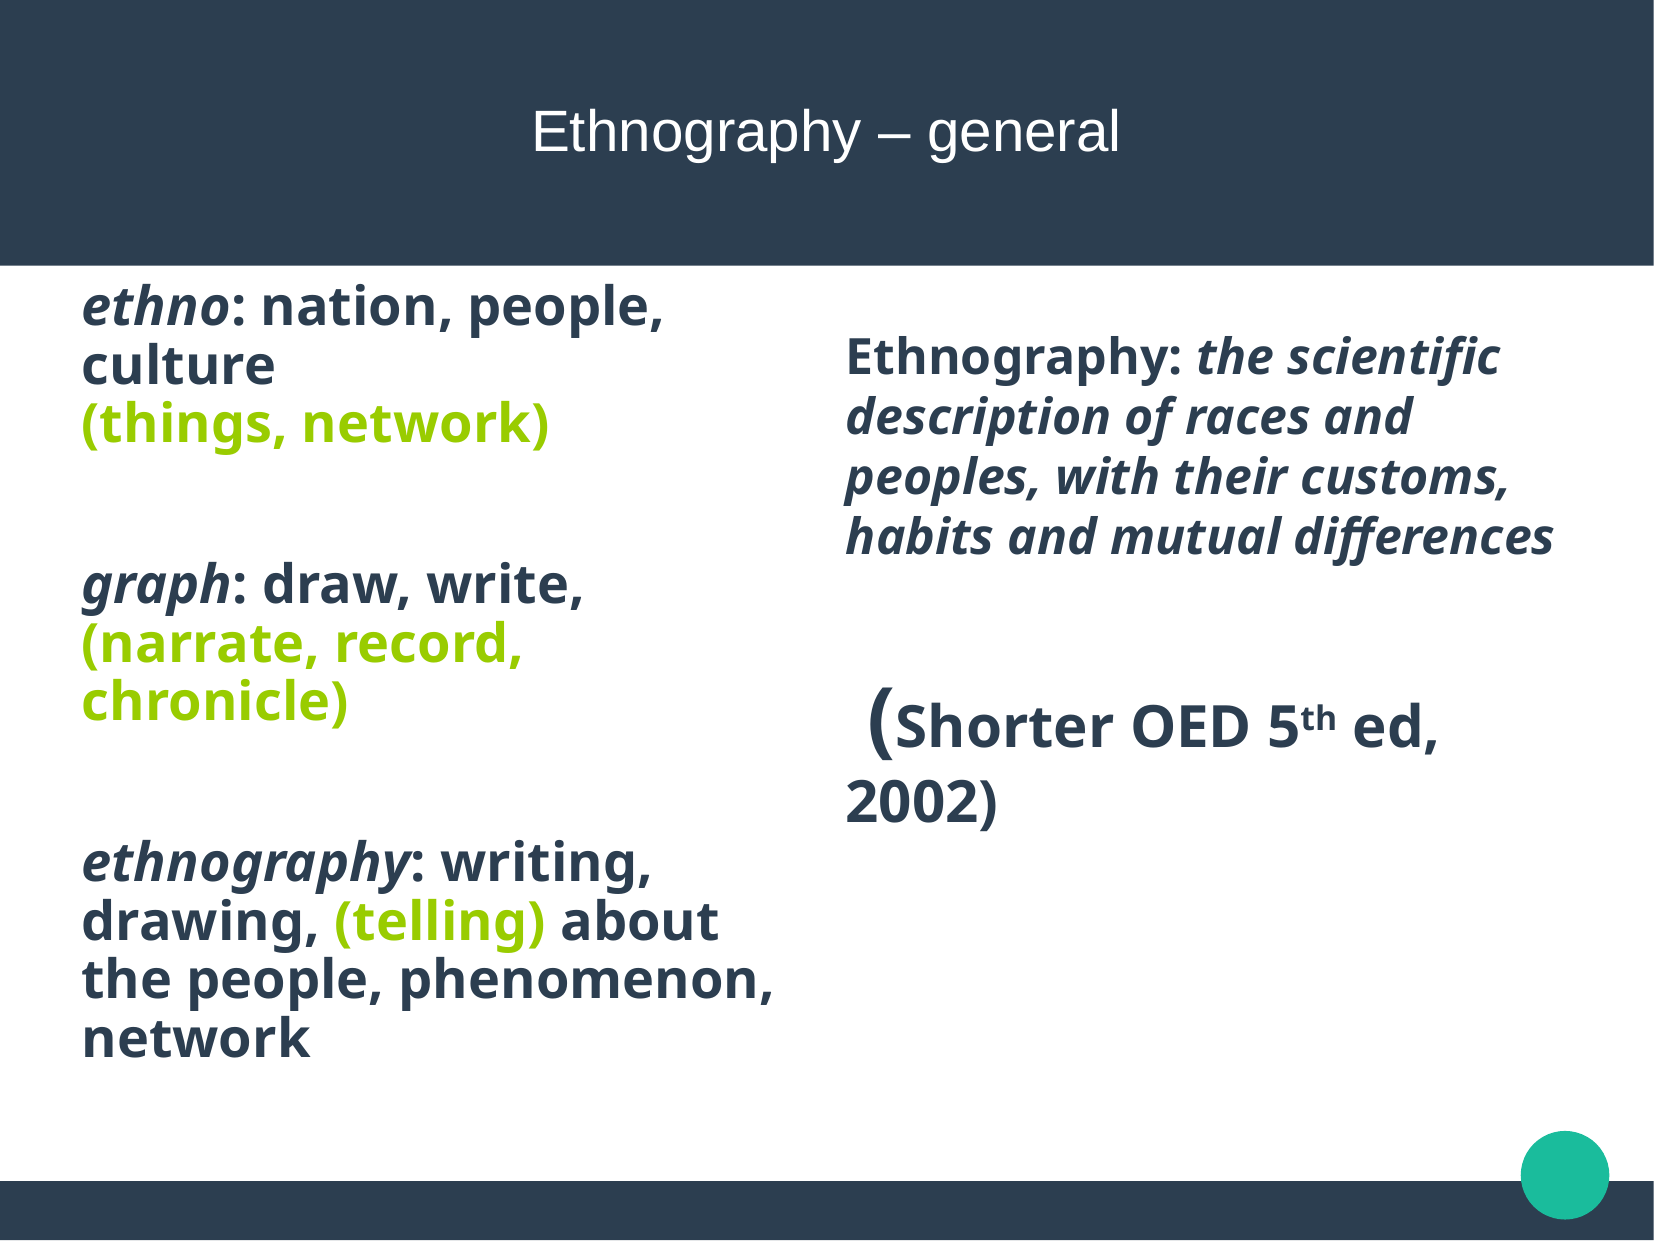

# Ethnography – general
ethno: nation, people, culture 			(things, network)
graph: draw, write, (narrate, record, chronicle)
ethnography: writing, drawing, (telling) about the people, phenomenon, network
Ethnography: the scientific description of races and peoples, with their customs, habits and mutual differences
 (Shorter OED 5th ed, 2002)